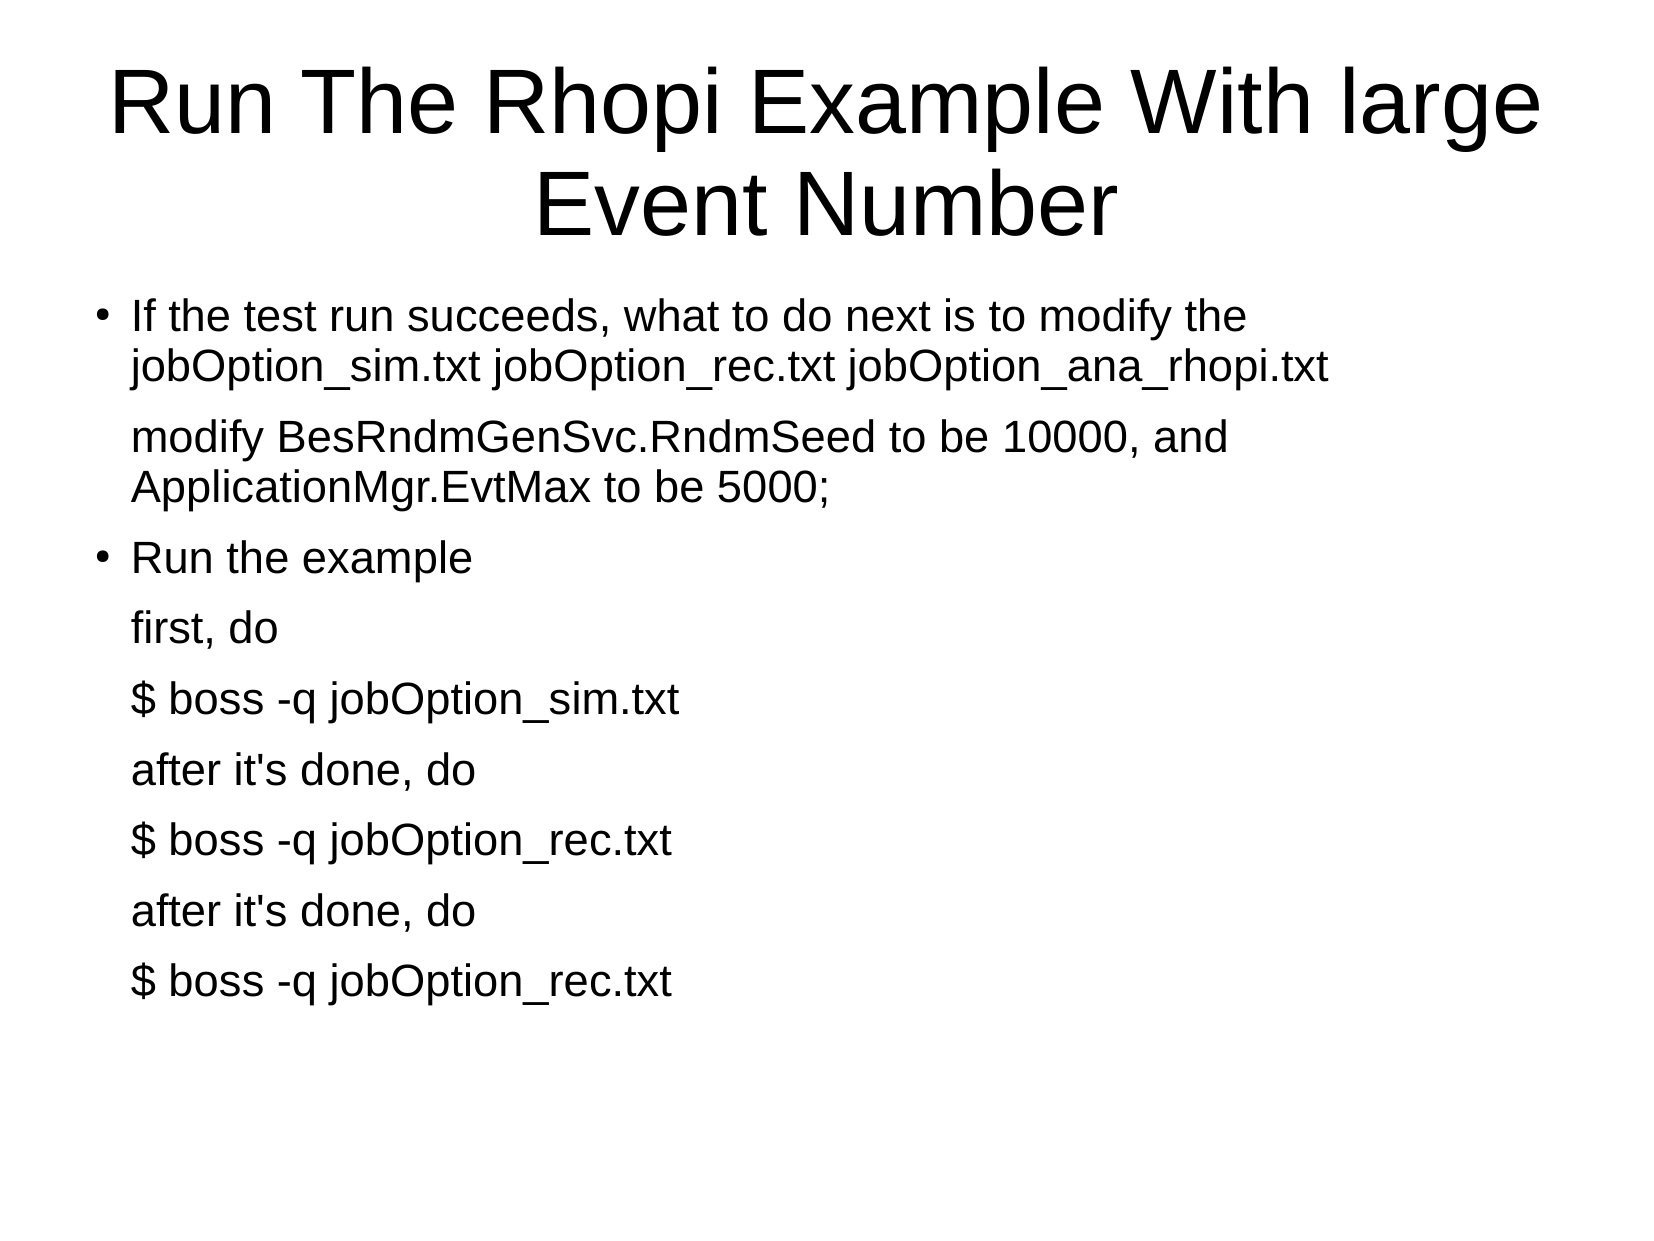

# Run The Rhopi Example With large Event Number
If the test run succeeds, what to do next is to modify the jobOption_sim.txt jobOption_rec.txt jobOption_ana_rhopi.txt
modify BesRndmGenSvc.RndmSeed to be 10000, and ApplicationMgr.EvtMax to be 5000;
Run the example
first, do
$ boss -q jobOption_sim.txt
after it's done, do
$ boss -q jobOption_rec.txt
after it's done, do
$ boss -q jobOption_rec.txt